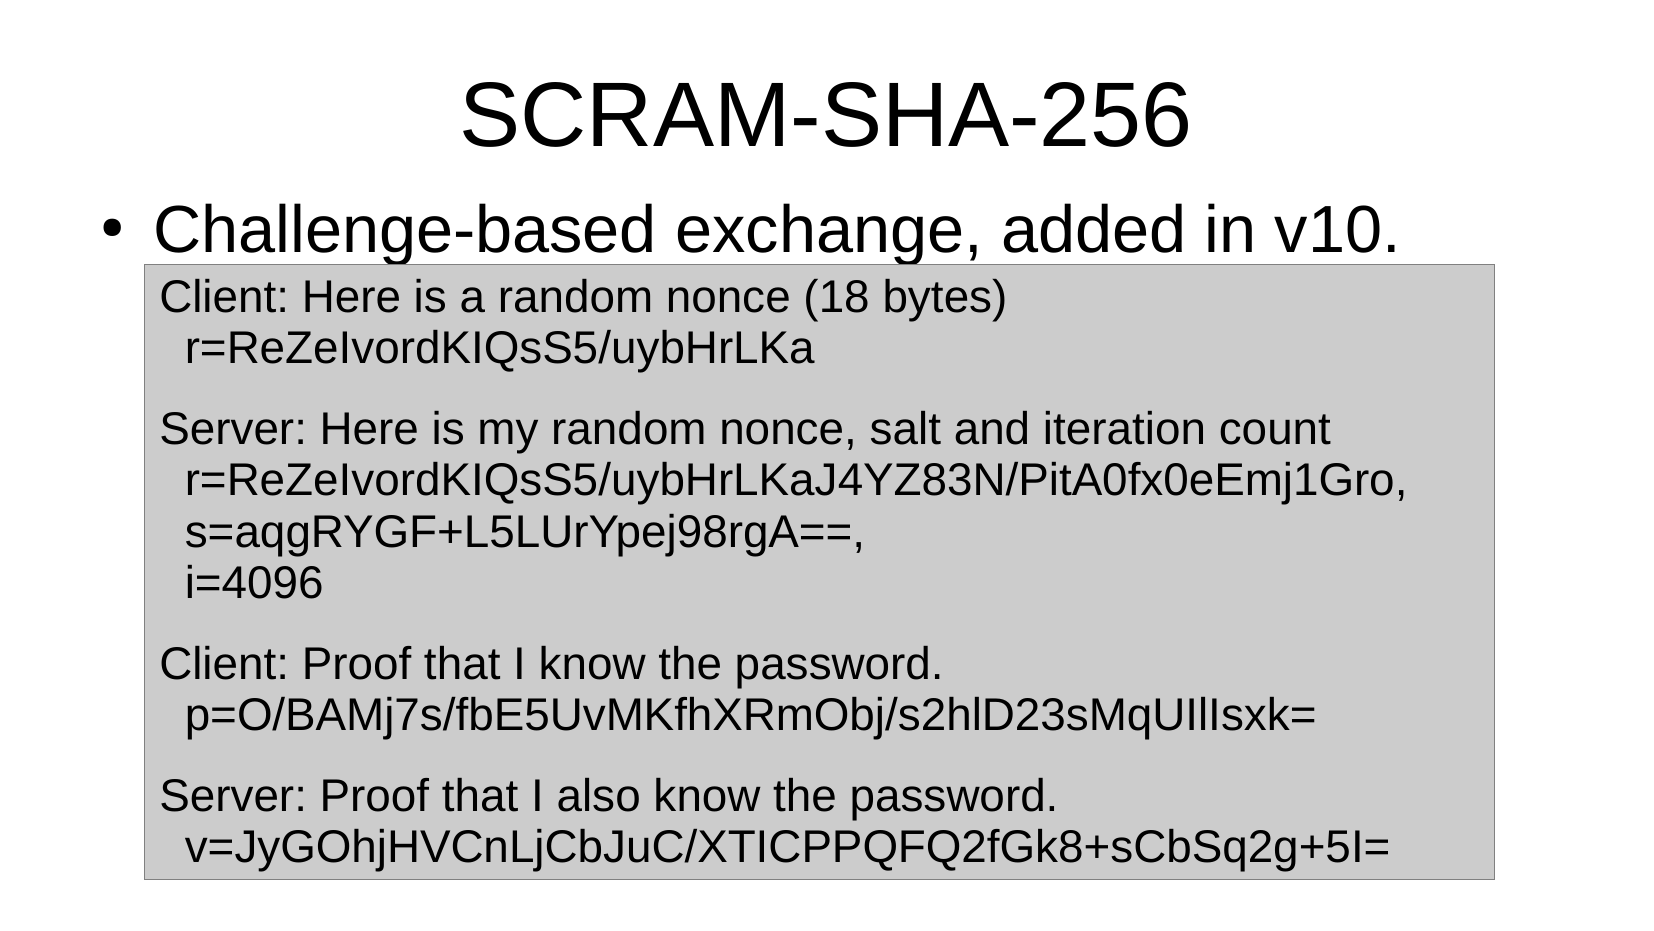

# SCRAM-SHA-256
Challenge-based exchange, added in v10.
Client: Here is a random nonce (18 bytes)
 r=ReZeIvordKIQsS5/uybHrLKa
Server: Here is my random nonce, salt and iteration count
 r=ReZeIvordKIQsS5/uybHrLKaJ4YZ83N/PitA0fx0eEmj1Gro,
 s=aqgRYGF+L5LUrYpej98rgA==,
 i=4096
Client: Proof that I know the password.
 p=O/BAMj7s/fbE5UvMKfhXRmObj/s2hlD23sMqUIlIsxk=
Server: Proof that I also know the password.
 v=JyGOhjHVCnLjCbJuC/XTICPPQFQ2fGk8+sCbSq2g+5I=